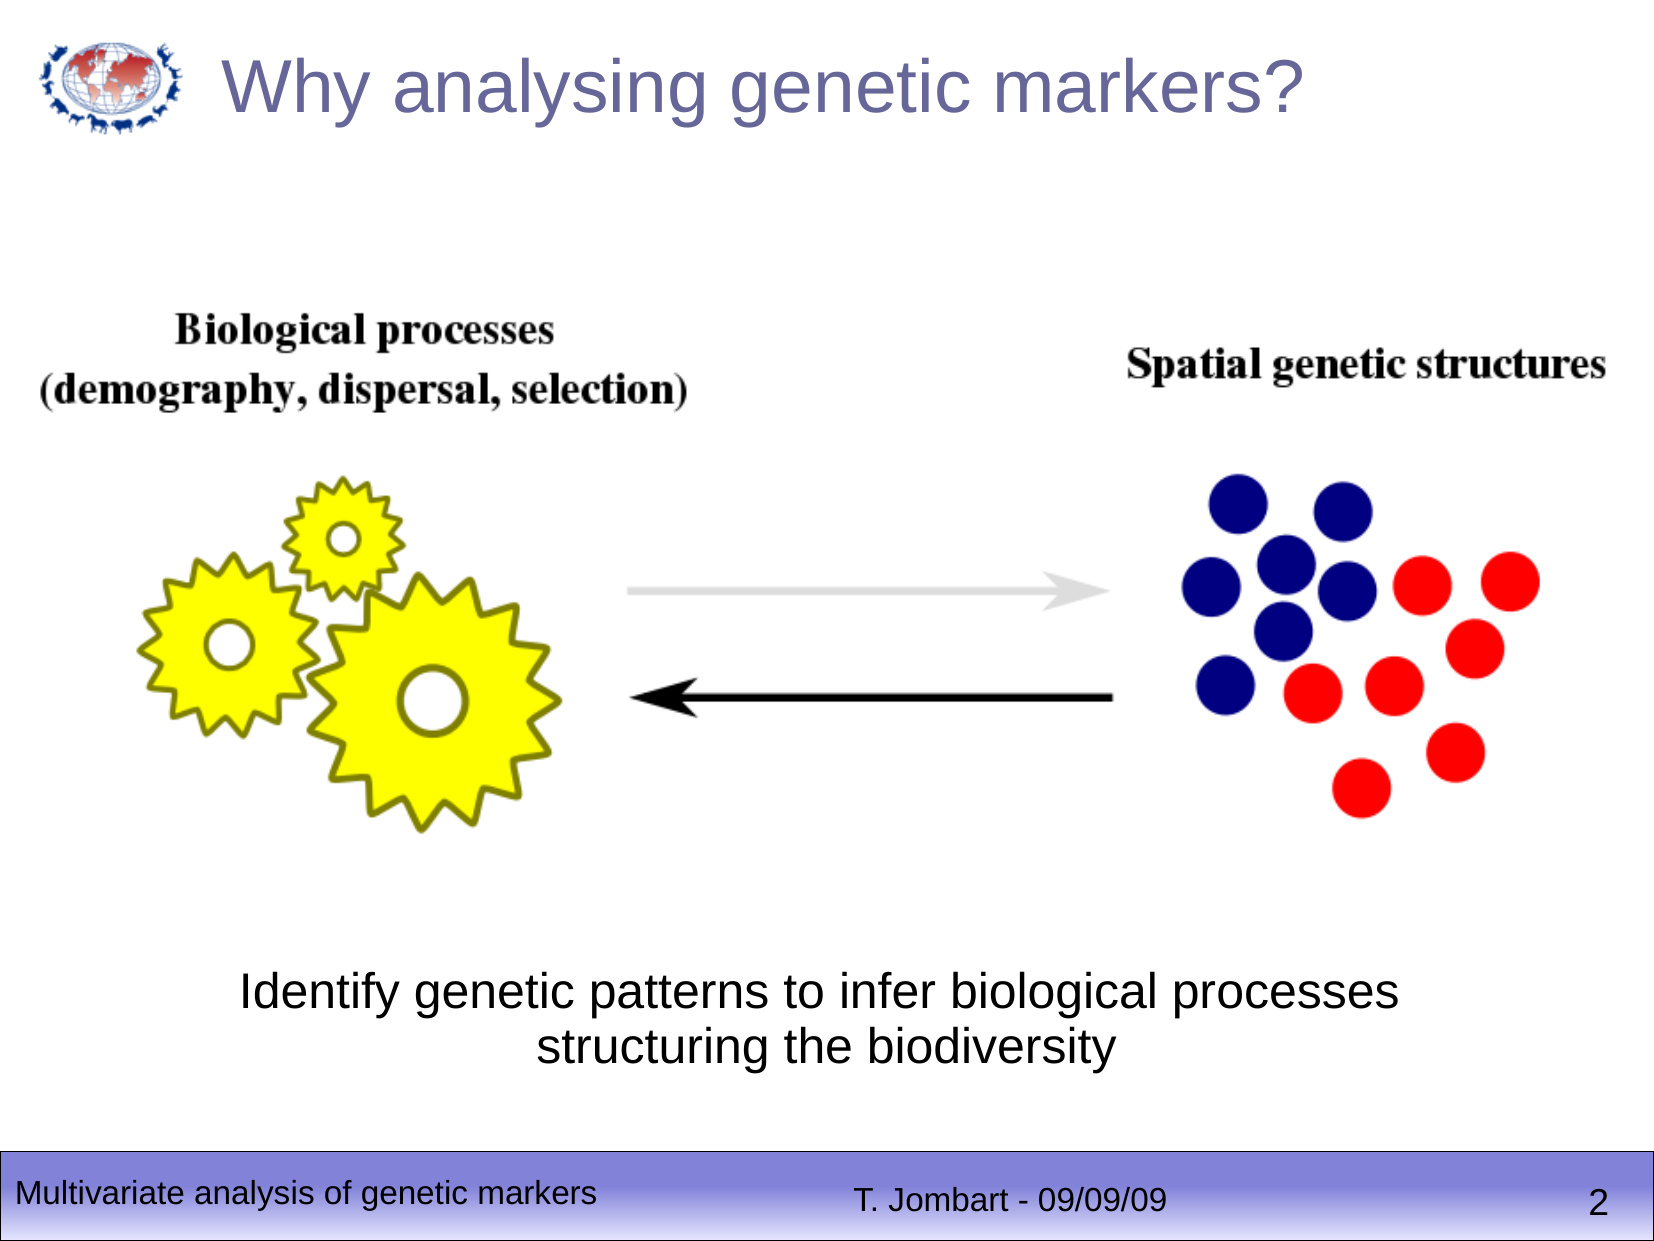

Why analysing genetic markers?
Identify genetic patterns to infer biological processes
structuring the biodiversity
Multivariate analysis of genetic markers
T. Jombart - 09/09/09
2